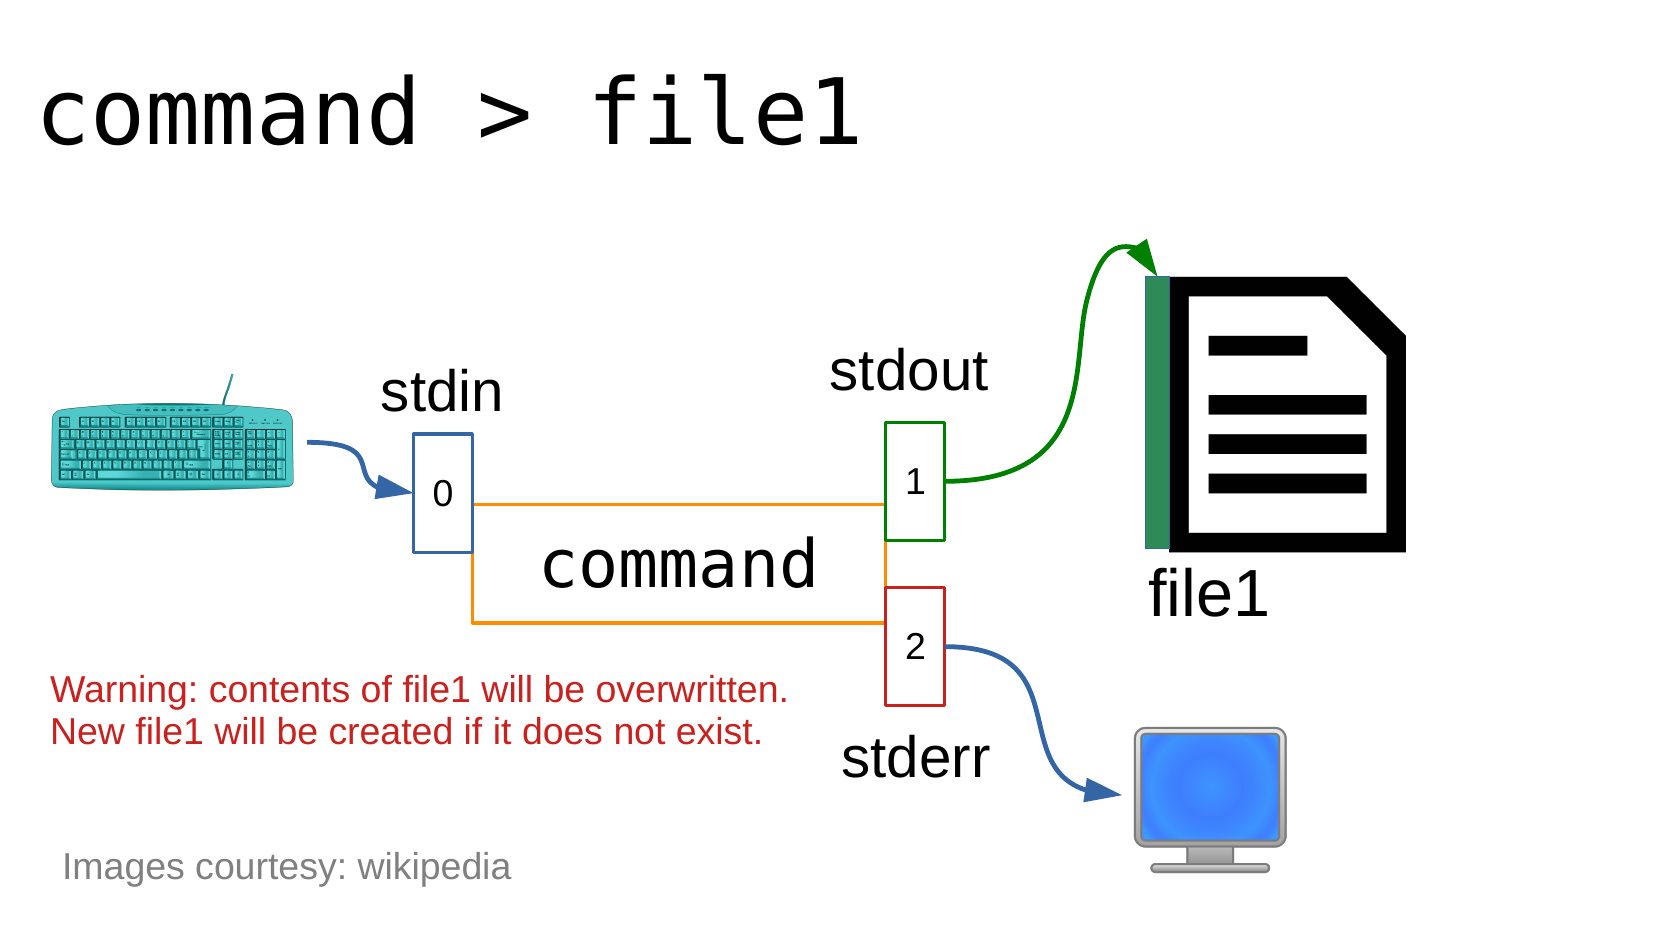

# command > file1
stdout
stdin
1
0
command
file1
2
Warning: contents of file1 will be overwritten.
New file1 will be created if it does not exist.
stderr
Images courtesy: wikipedia